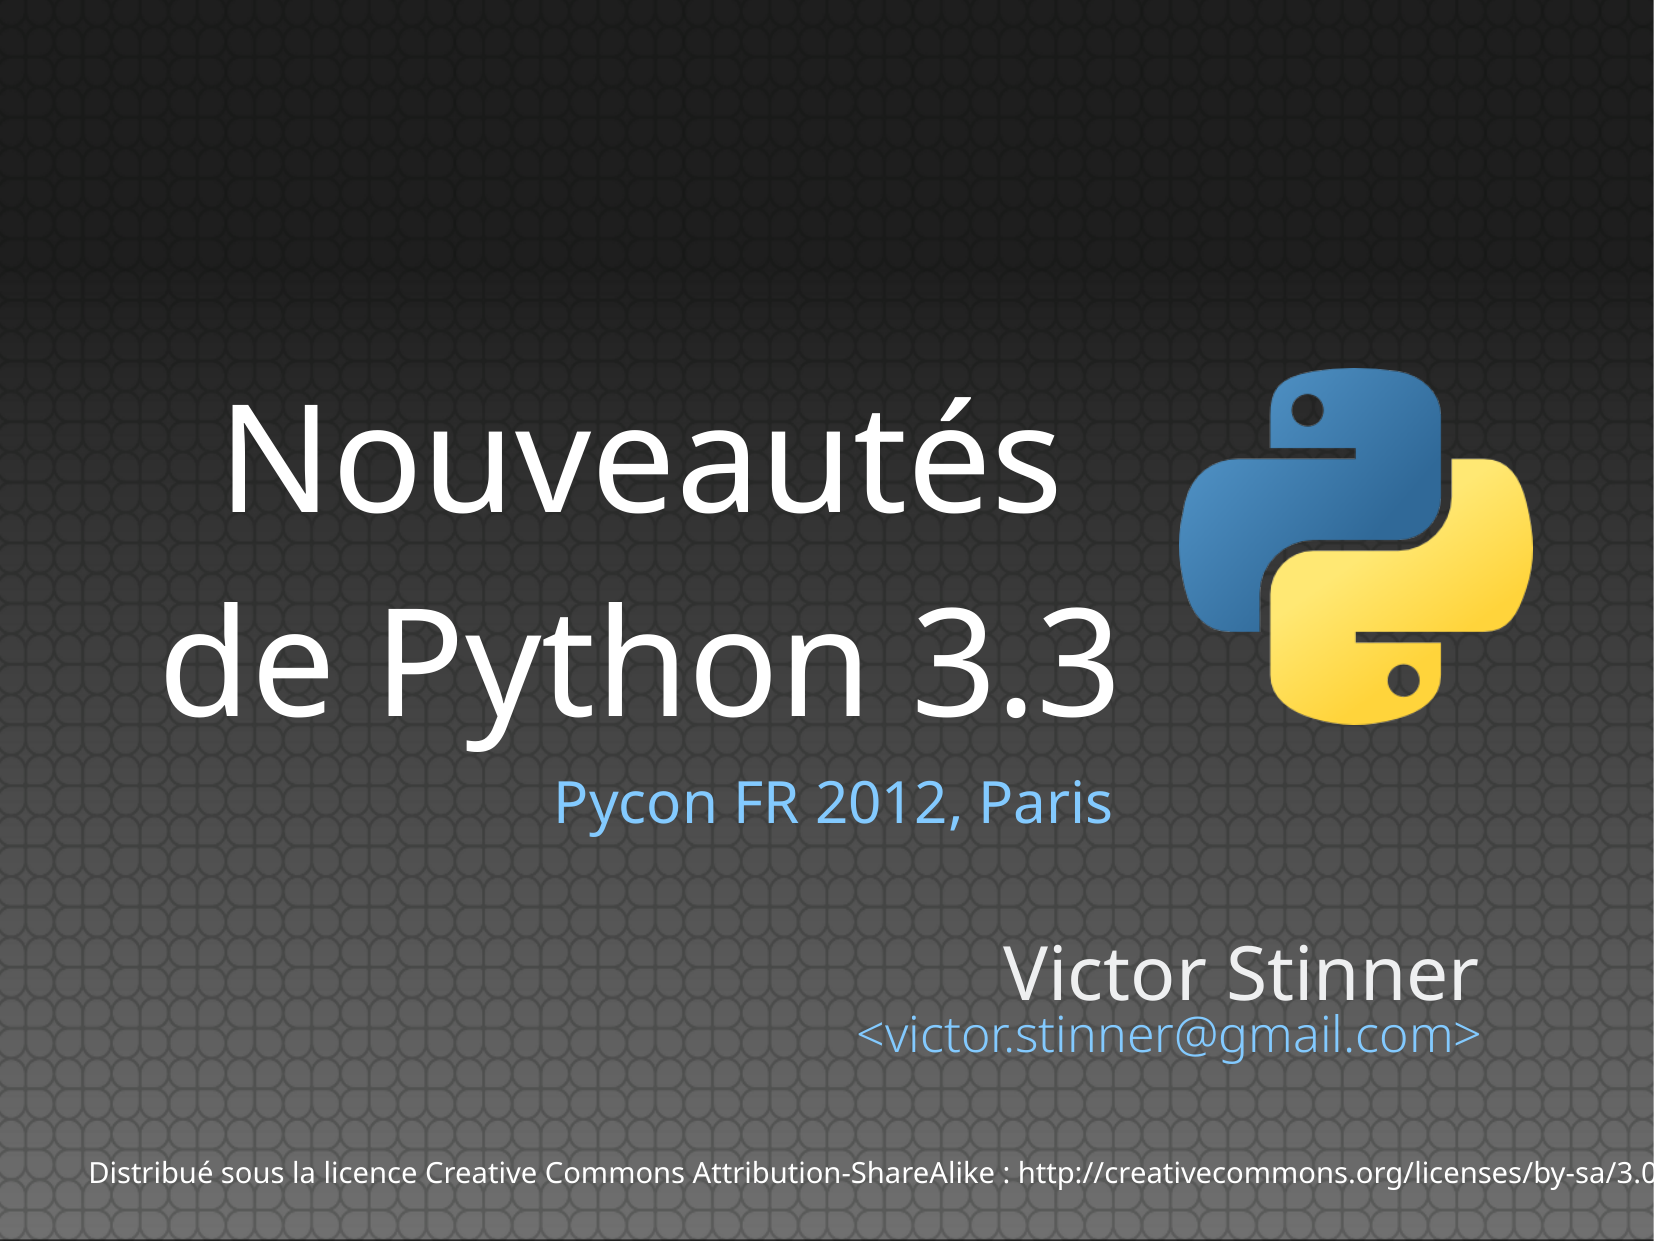

Nouveautés
de Python 3.3
# Pycon FR 2012, Paris
Victor Stinner
<victor.stinner@gmail.com>
Distribué sous la licence Creative Commons Attribution-ShareAlike : http://creativecommons.org/licenses/by-sa/3.0/